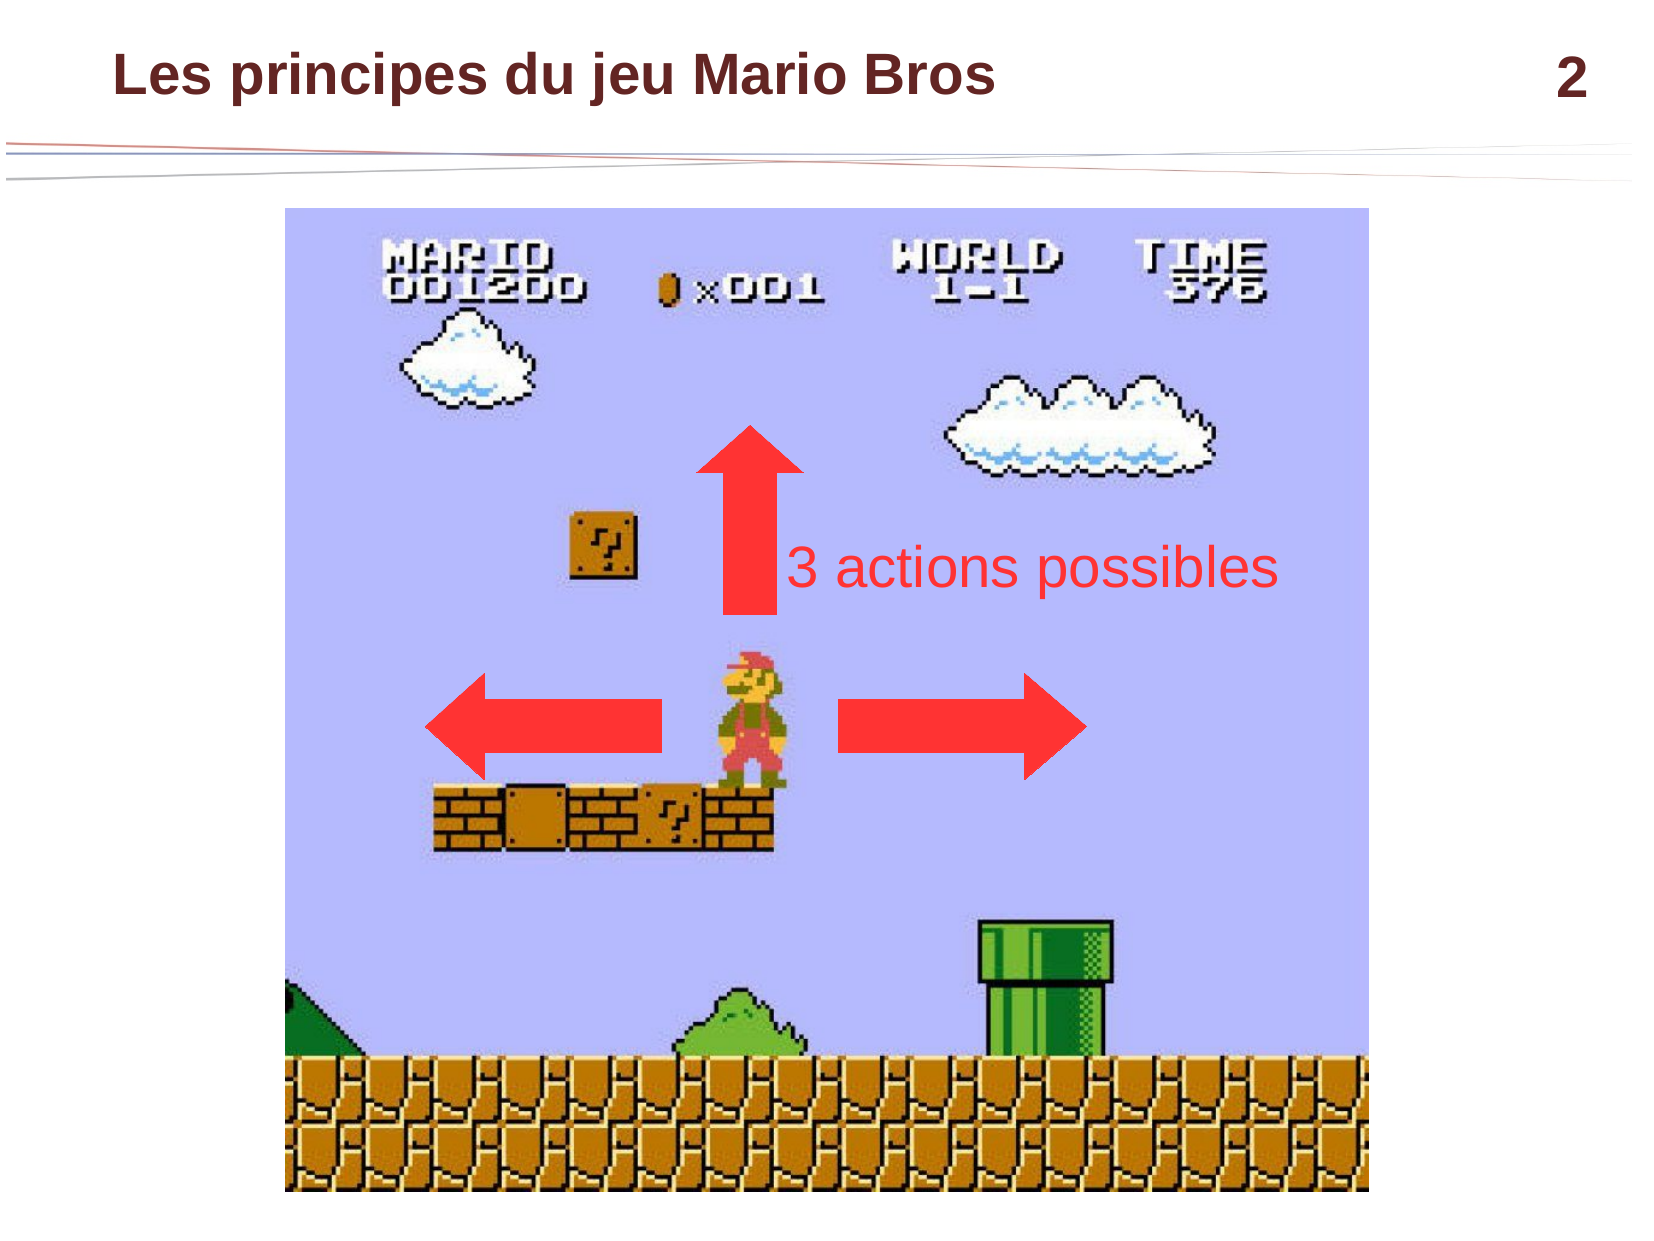

# Les principes du jeu Mario Bros
2
3 actions possibles